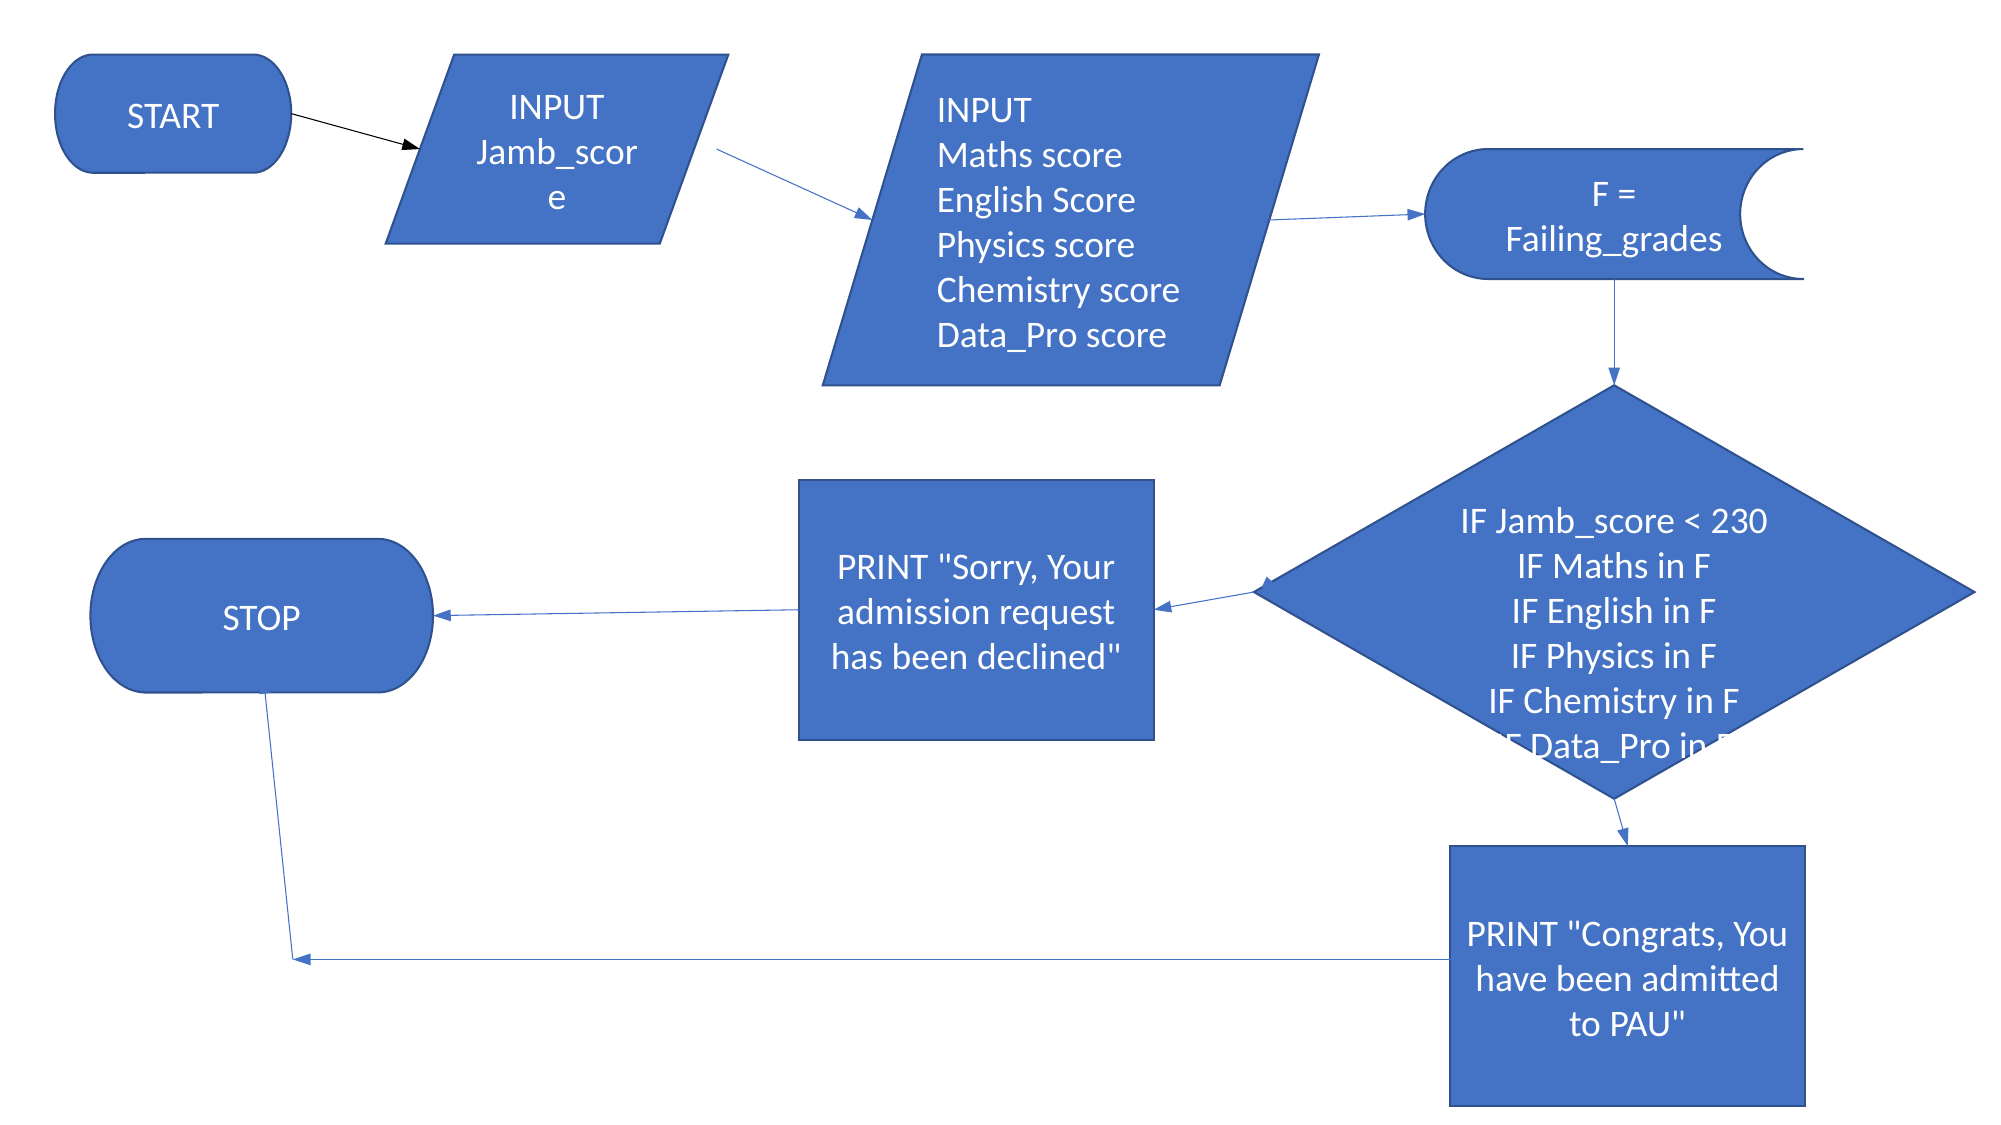

START
INPUT Jamb_score
INPUT
Maths score
English Score
Physics score
Chemistry score
Data_Pro score
F = Failing_grades
IF Jamb_score < 230
IF Maths in F
IF English in F
IF Physics in F
IF Chemistry in F
IF Data_Pro in F
PRINT "Sorry, Your admission request has been declined"
STOP
PRINT "Congrats, You have been admitted to PAU"